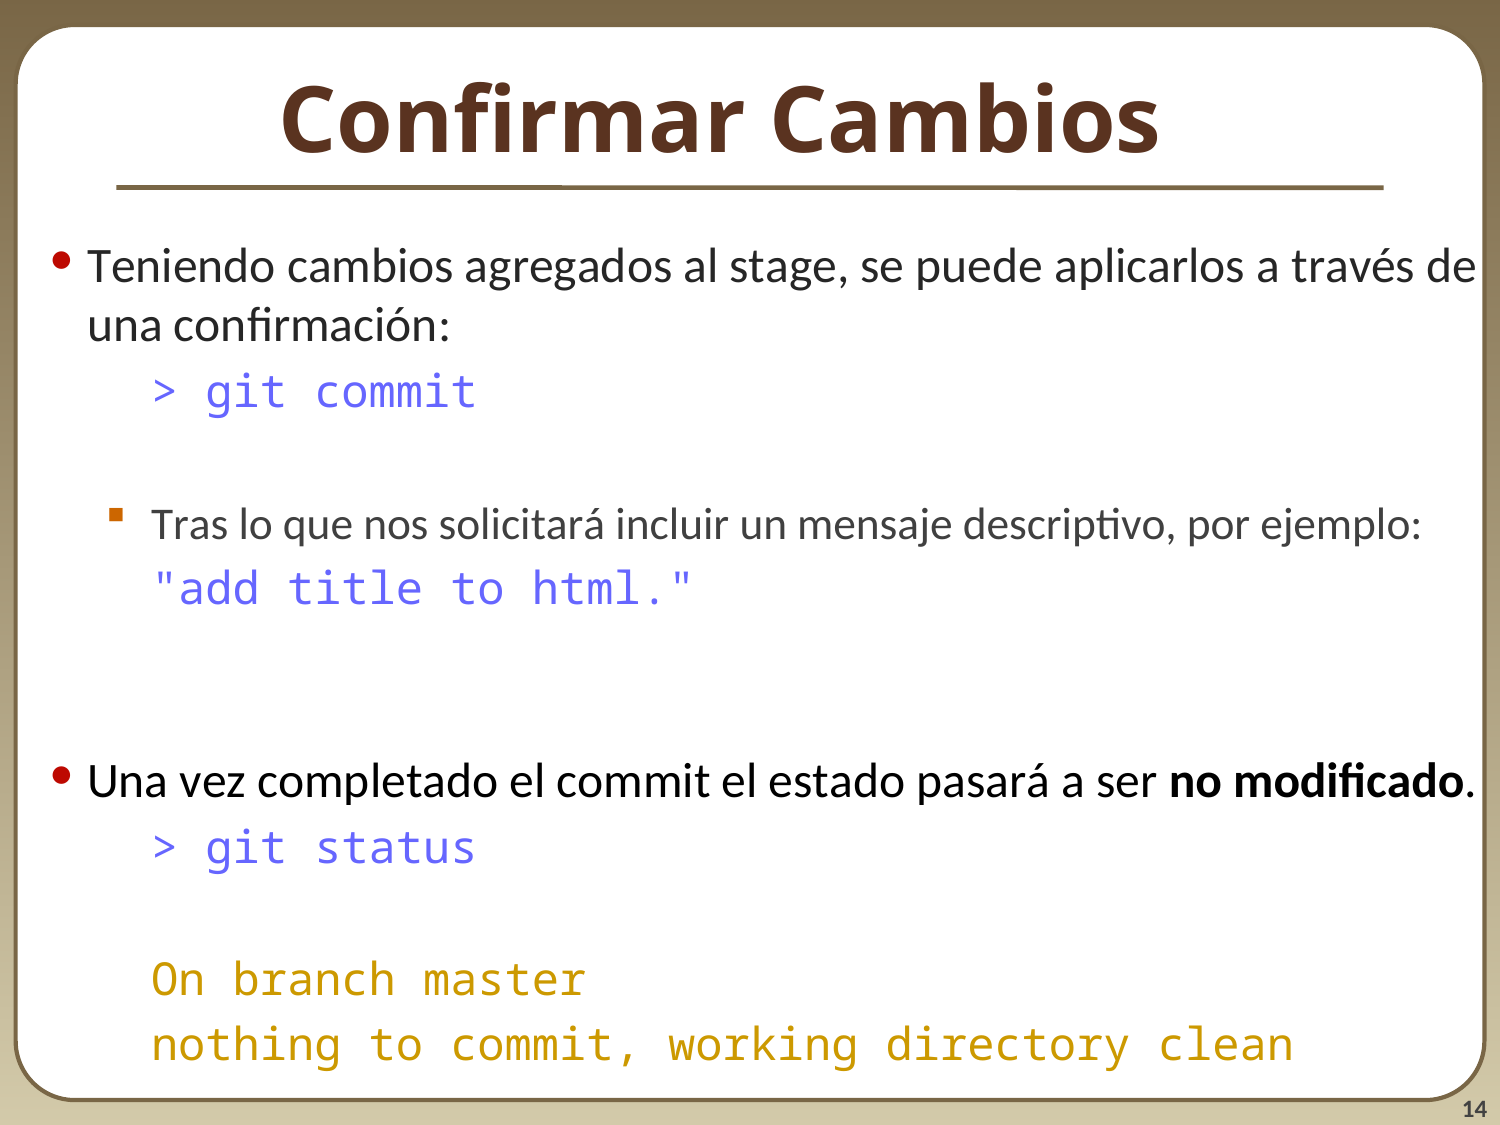

# Confirmar Cambios
Teniendo cambios agregados al stage, se puede aplicarlos a través de una confirmación:
> git commit
Tras lo que nos solicitará incluir un mensaje descriptivo, por ejemplo:
"add title to html."
Una vez completado el commit el estado pasará a ser no modificado.
> git status
On branch master
nothing to commit, working directory clean